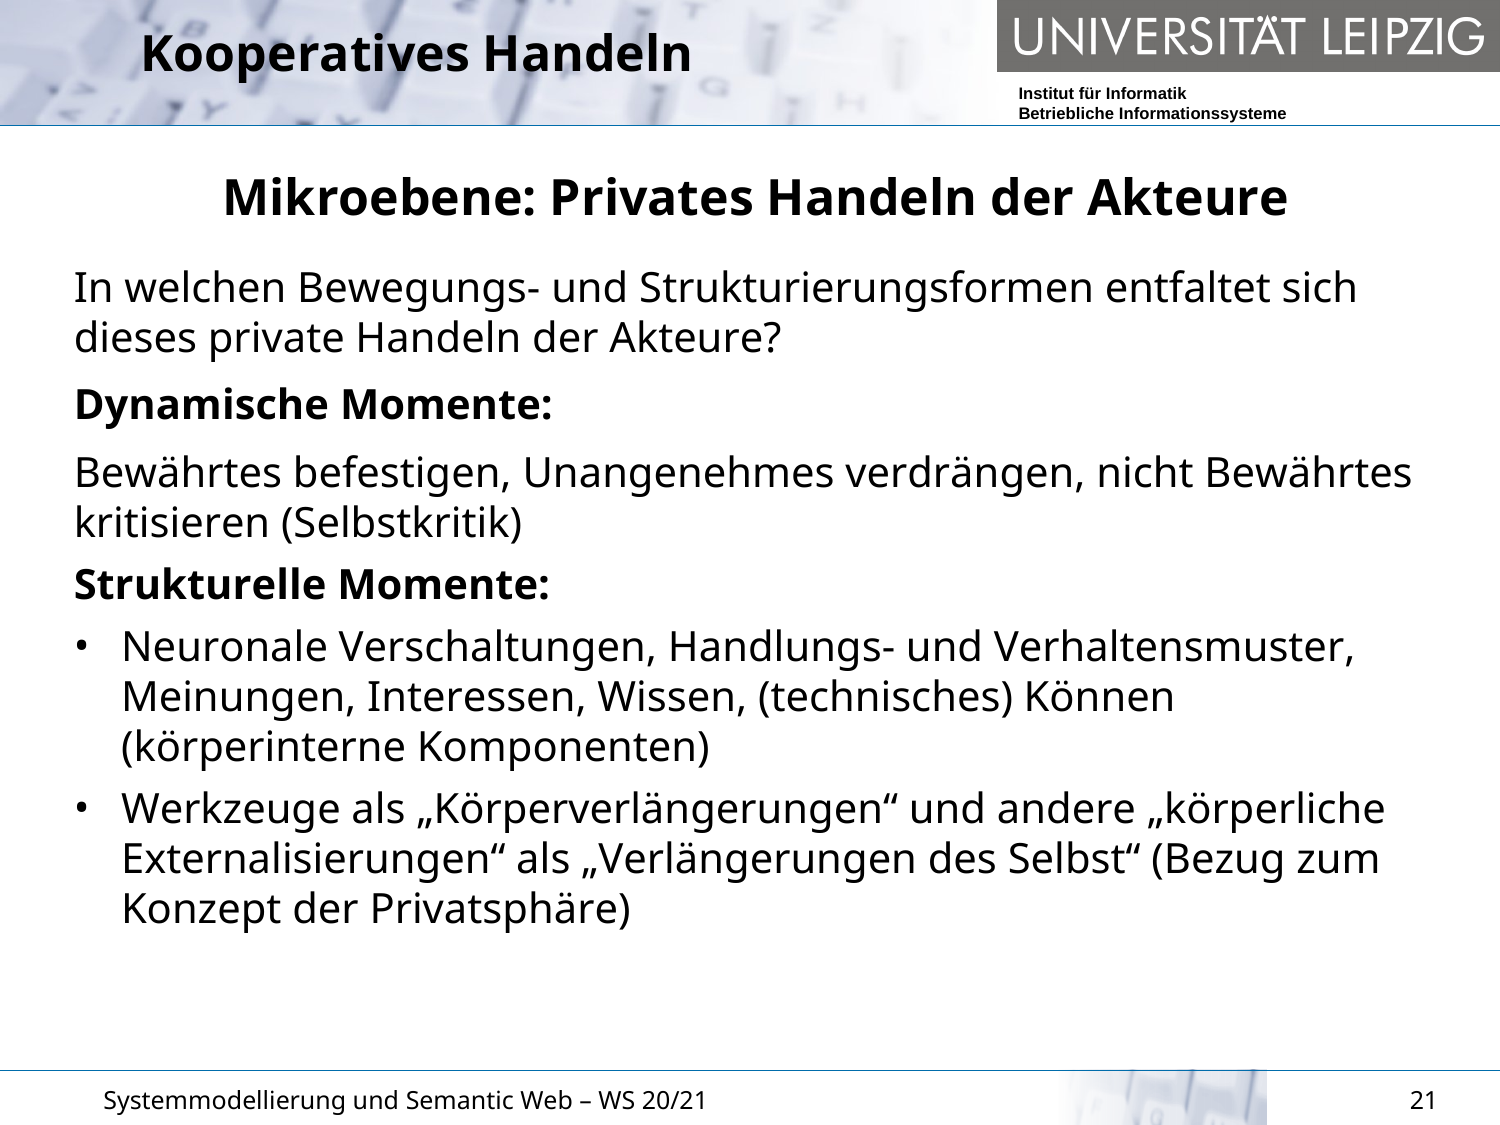

Kooperatives Handeln
Mikroebene: Privates Handeln der Akteure
In welchen Bewegungs- und Strukturierungsformen entfaltet sich dieses private Handeln der Akteure?
Dynamische Momente:
Bewährtes befestigen, Unangenehmes verdrängen, nicht Bewährtes kritisieren (Selbstkritik)
Strukturelle Momente:
Neuronale Verschaltungen, Handlungs- und Verhaltensmuster, Meinungen, Interessen, Wissen, (technisches) Können (körperinterne Komponenten)
Werkzeuge als „Körperverlängerungen“ und andere „körperliche Externalisierungen“ als „Verlängerungen des Selbst“ (Bezug zum Konzept der Privatsphäre)
Systemmodellierung und Semantic Web – WS 20/21
21